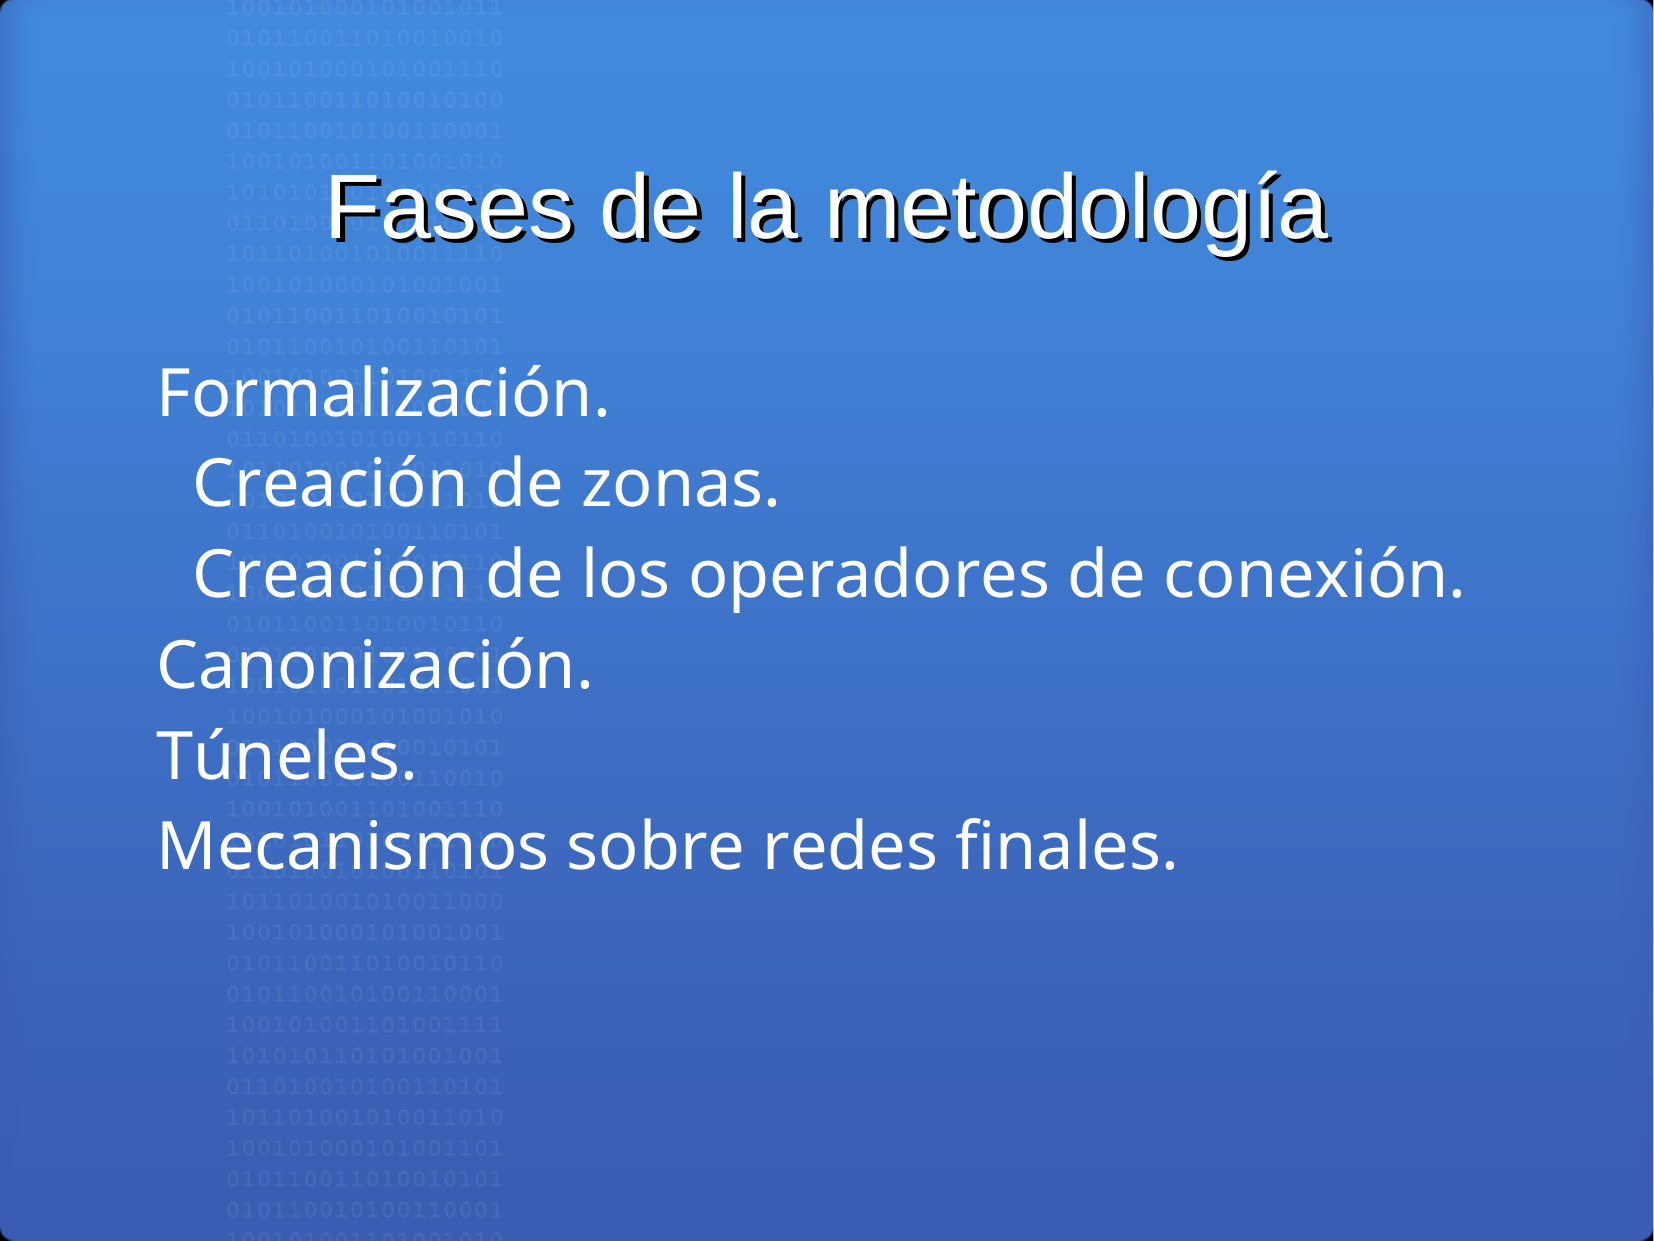

# Fases de la metodología
Formalización.
Creación de zonas.
Creación de los operadores de conexión.
Canonización.
Túneles.
Mecanismos sobre redes finales.